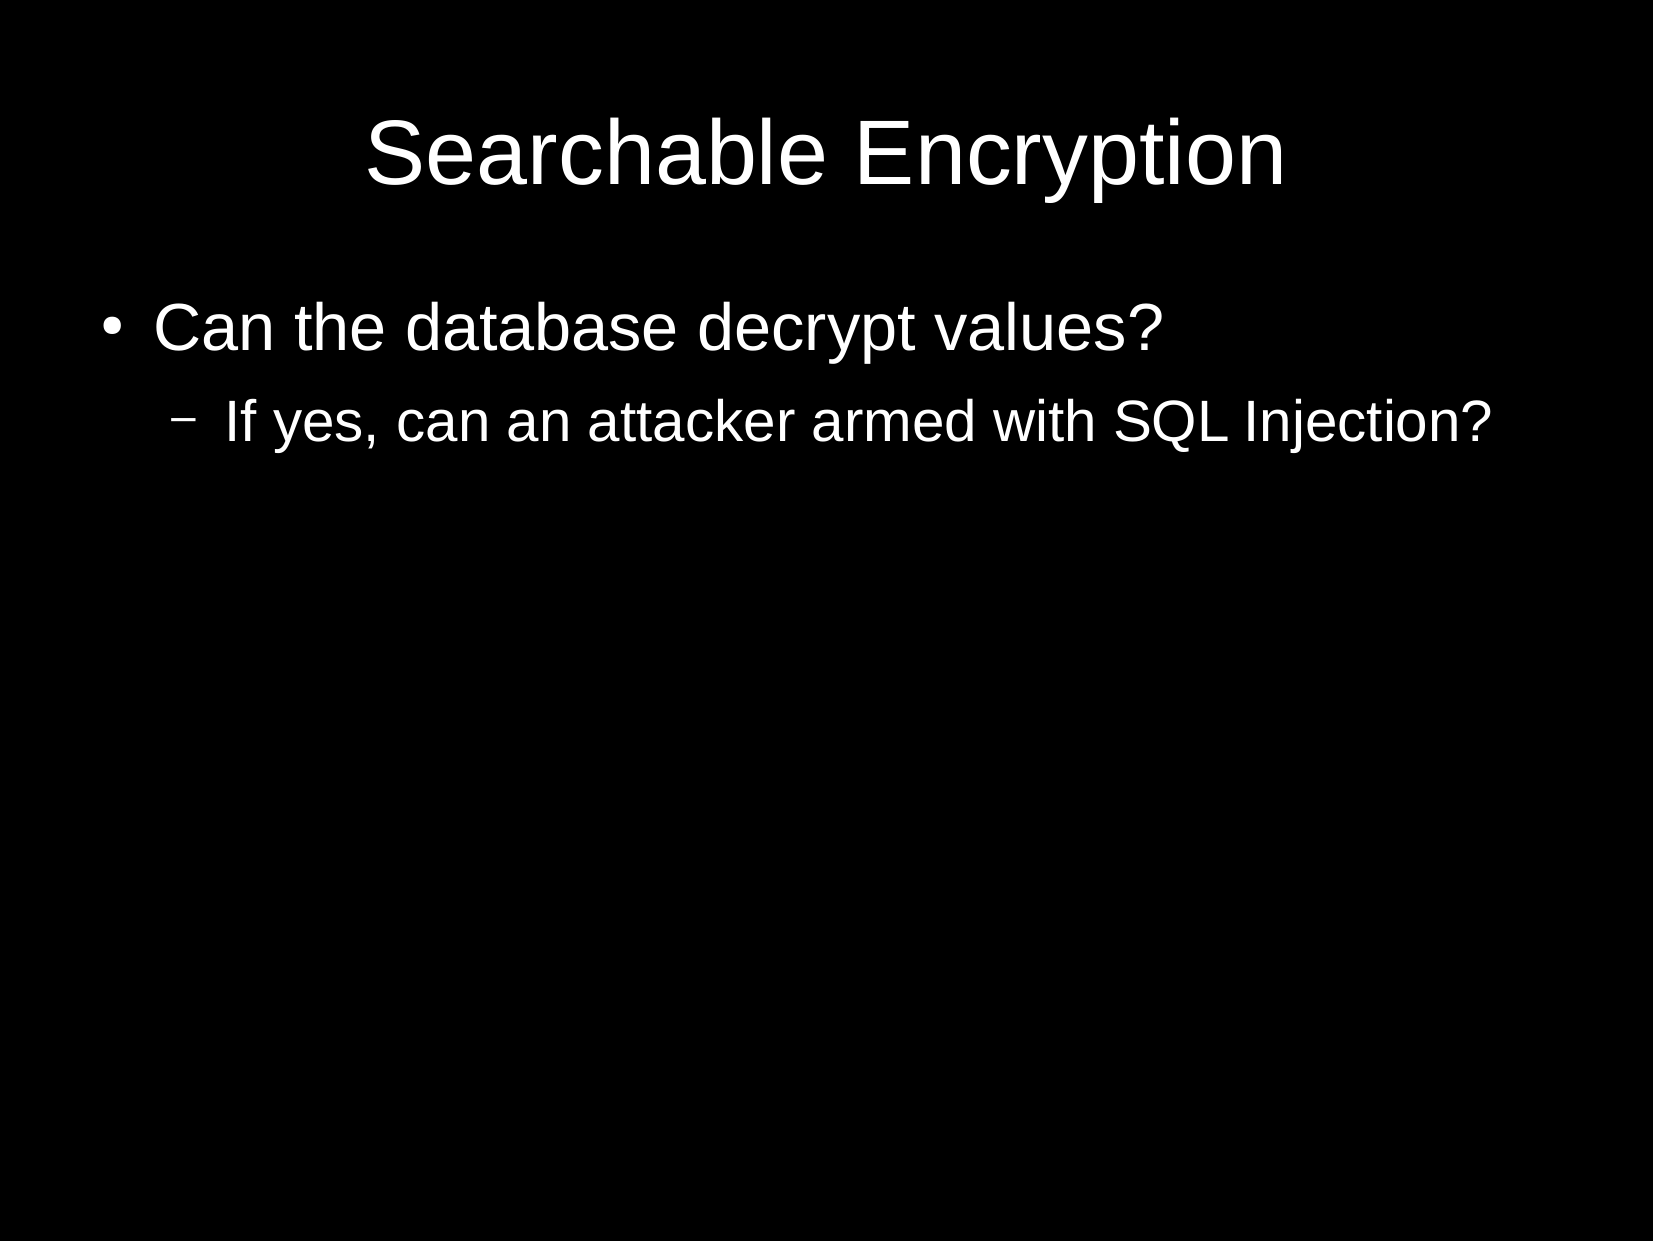

# Searchable Encryption
Can the database decrypt values?
If yes, can an attacker armed with SQL Injection?